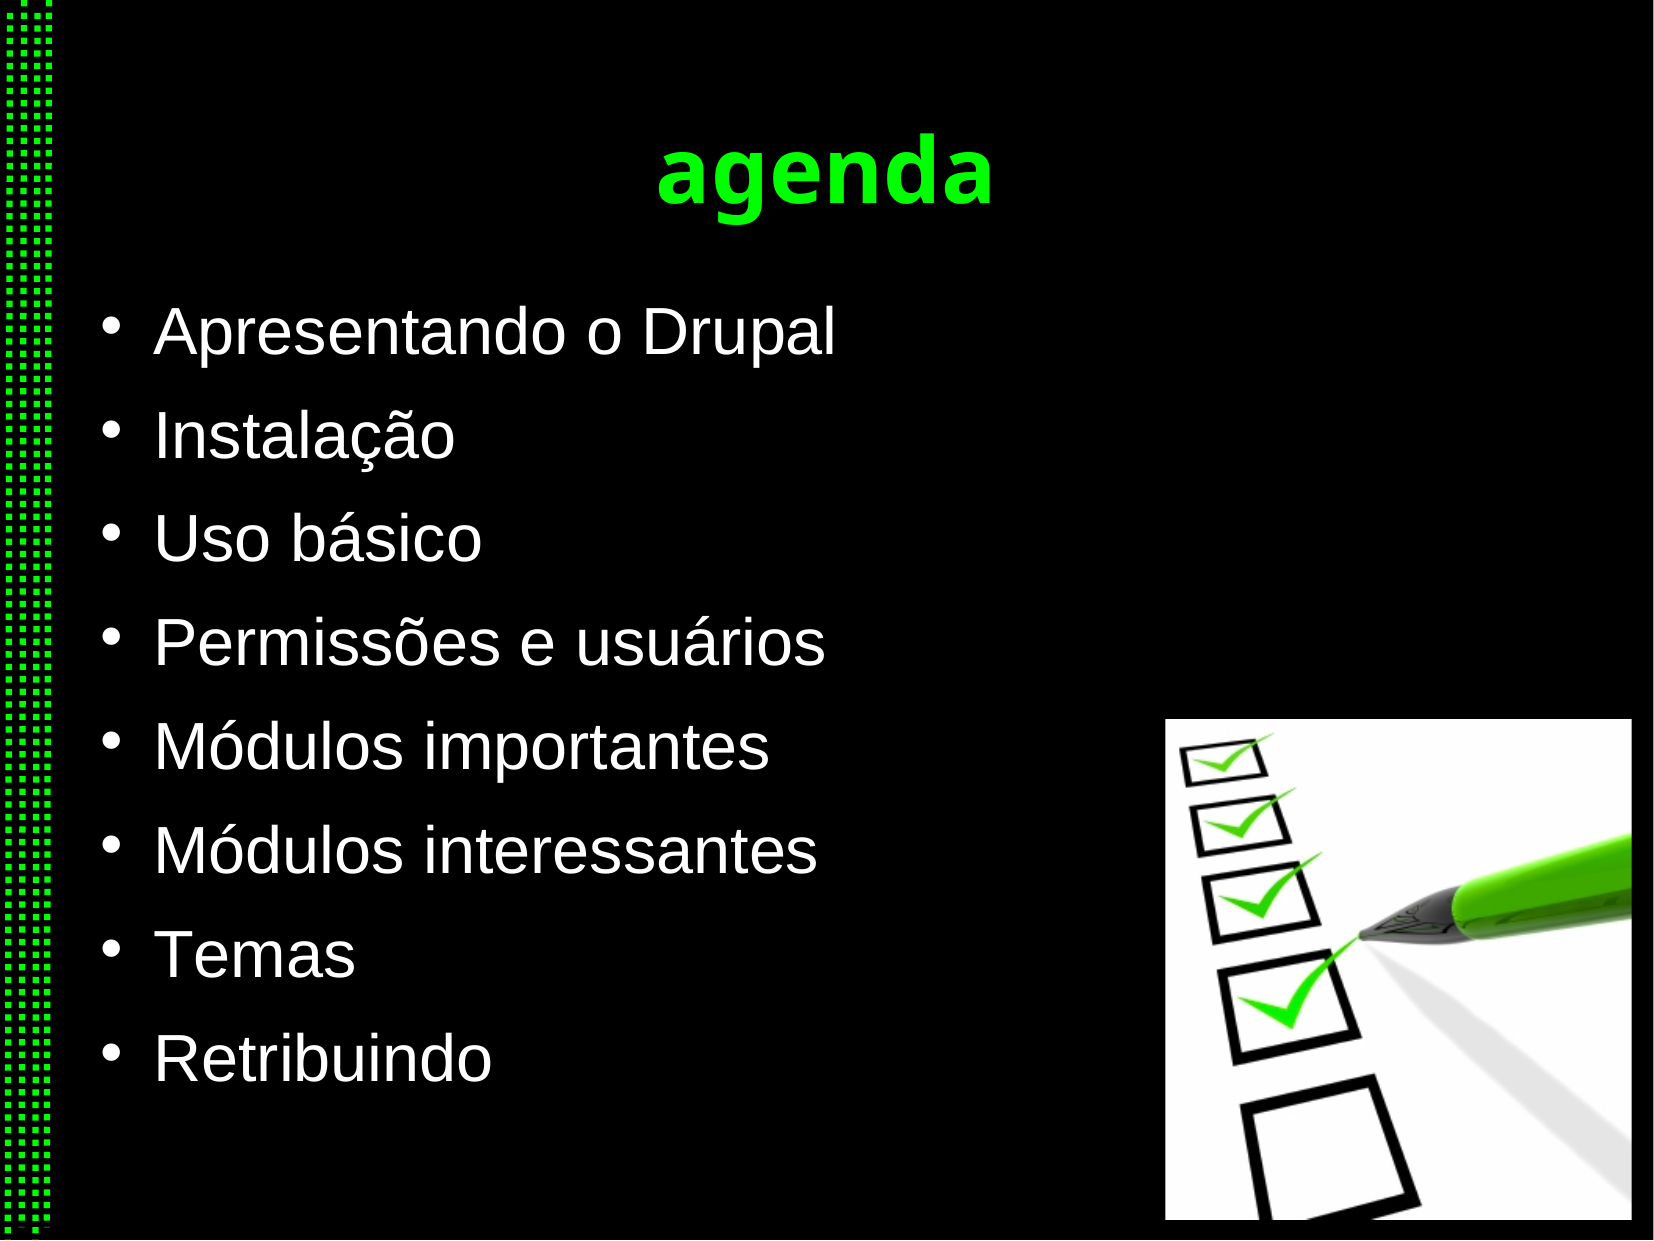

# agenda
Apresentando o Drupal
Instalação
Uso básico
Permissões e usuários
Módulos importantes
Módulos interessantes
Temas
Retribuindo